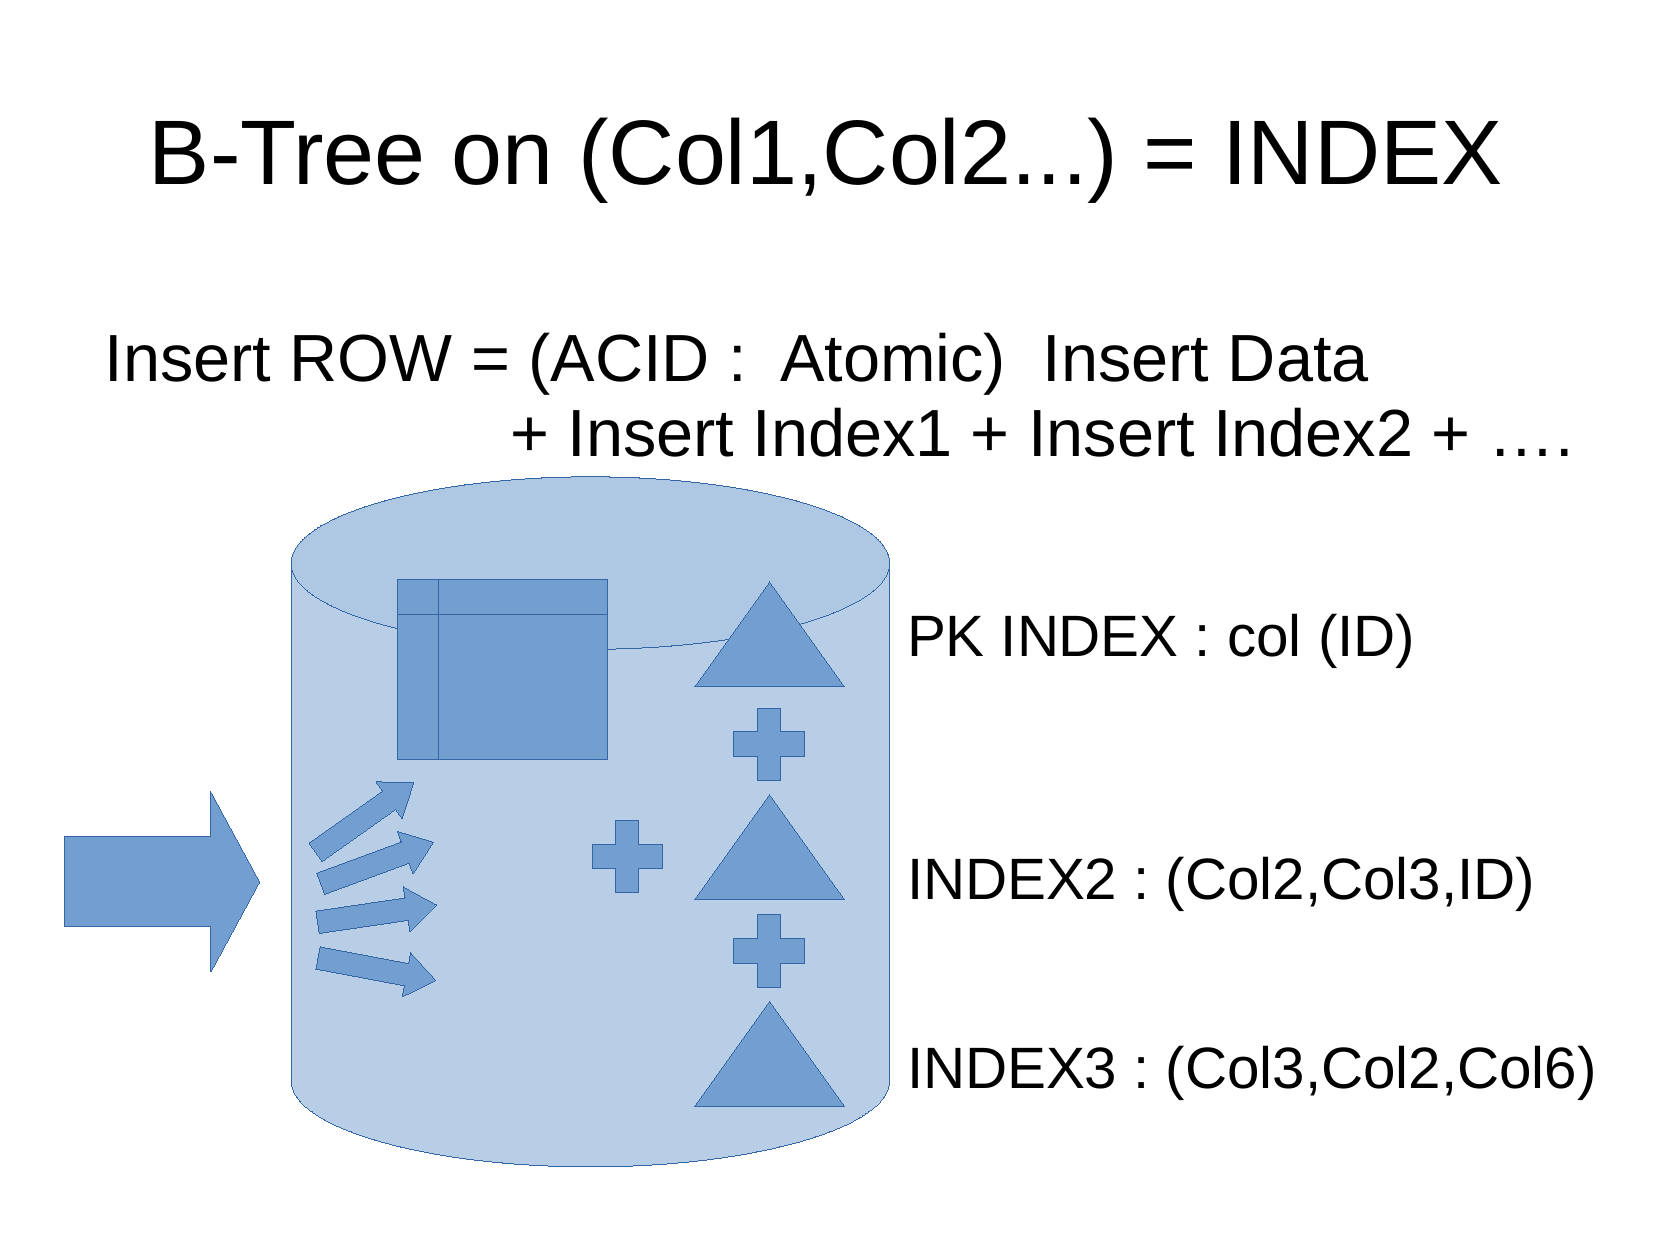

# B-Tree on (Col1,Col2...) = INDEX
Insert ROW = (ACID : Atomic) Insert Data
 + Insert Index1 + Insert Index2 + ….
PK INDEX : col (ID)
INDEX2 : (Col2,Col3,ID)
INDEX3 : (Col3,Col2,Col6)